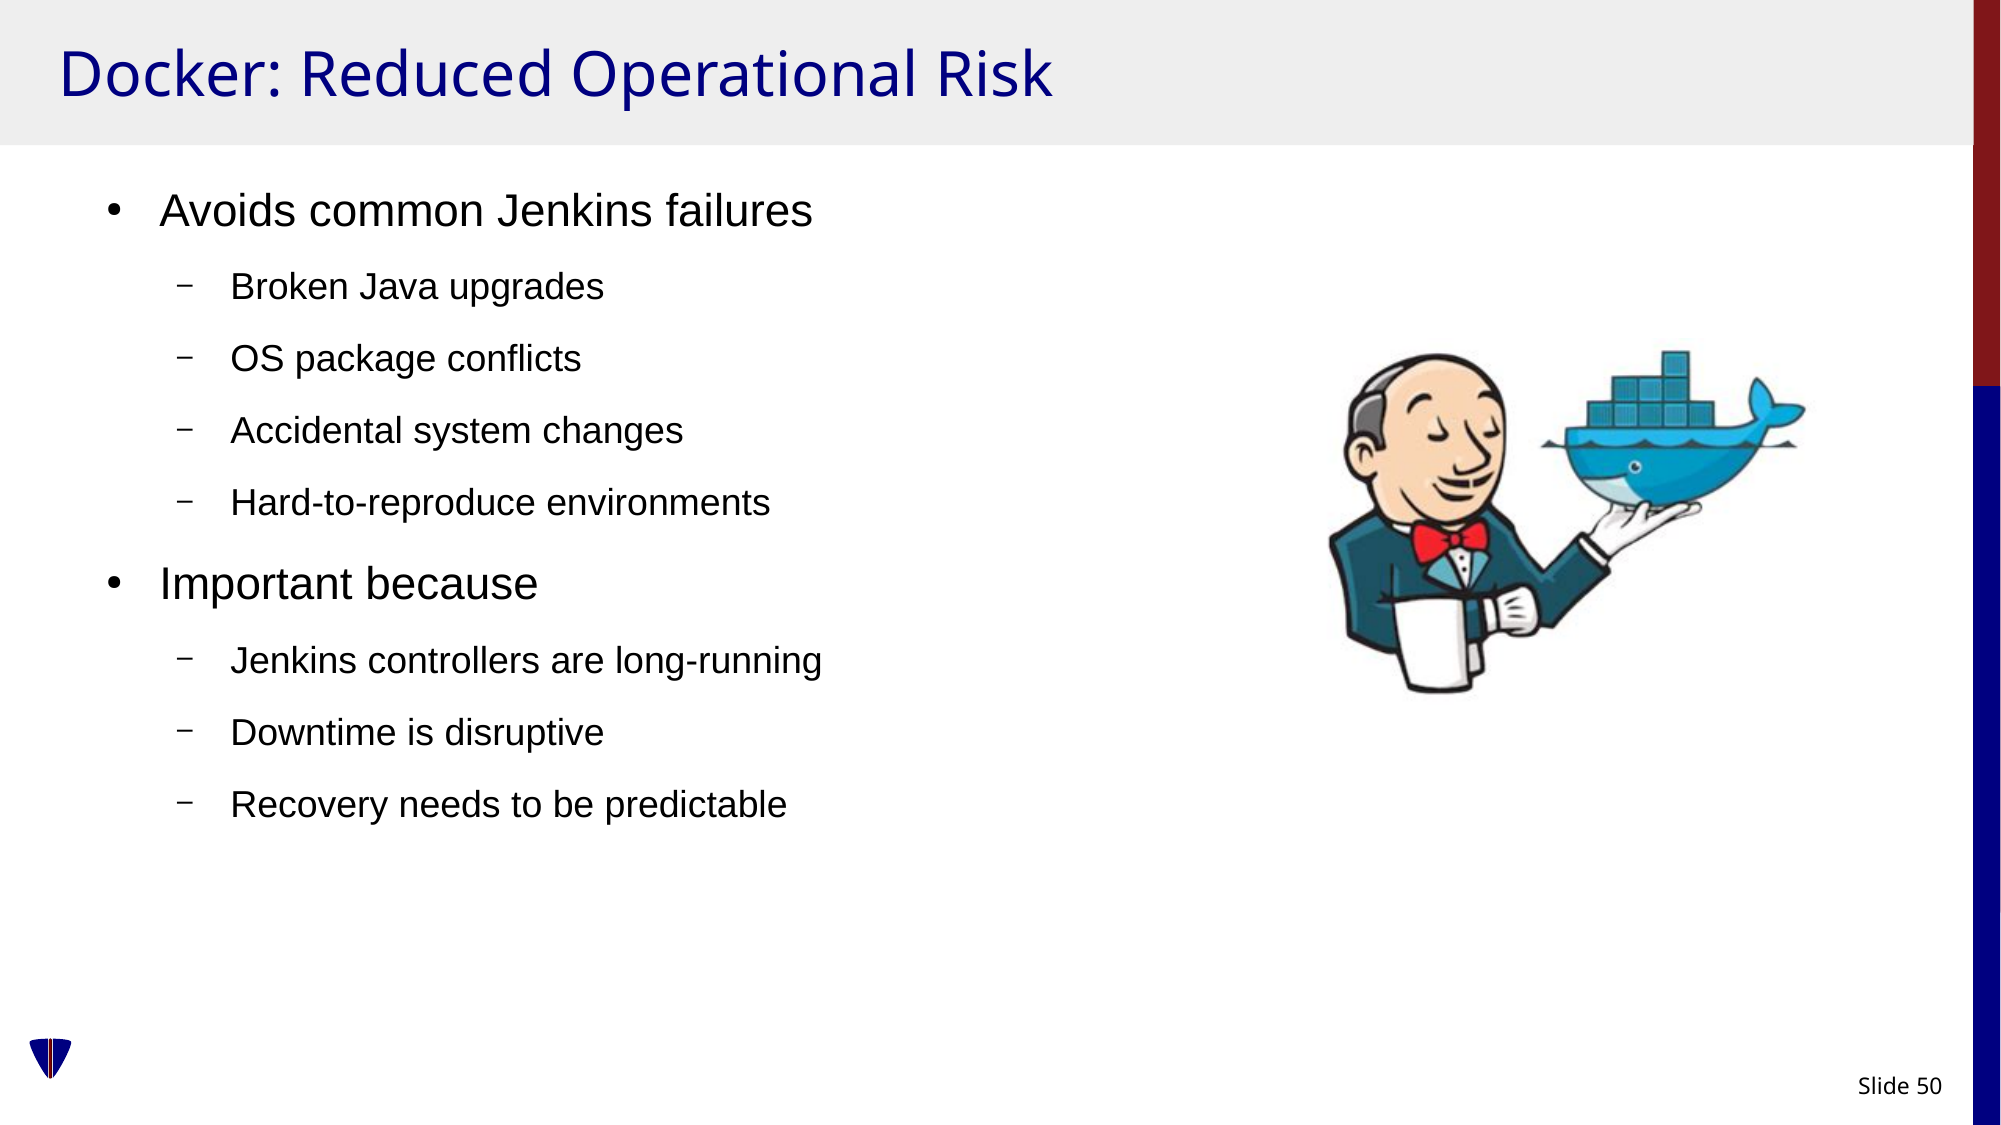

# Docker: Reduced Operational Risk
Avoids common Jenkins failures
Broken Java upgrades
OS package conflicts
Accidental system changes
Hard-to-reproduce environments
Important because
Jenkins controllers are long-running
Downtime is disruptive
Recovery needs to be predictable